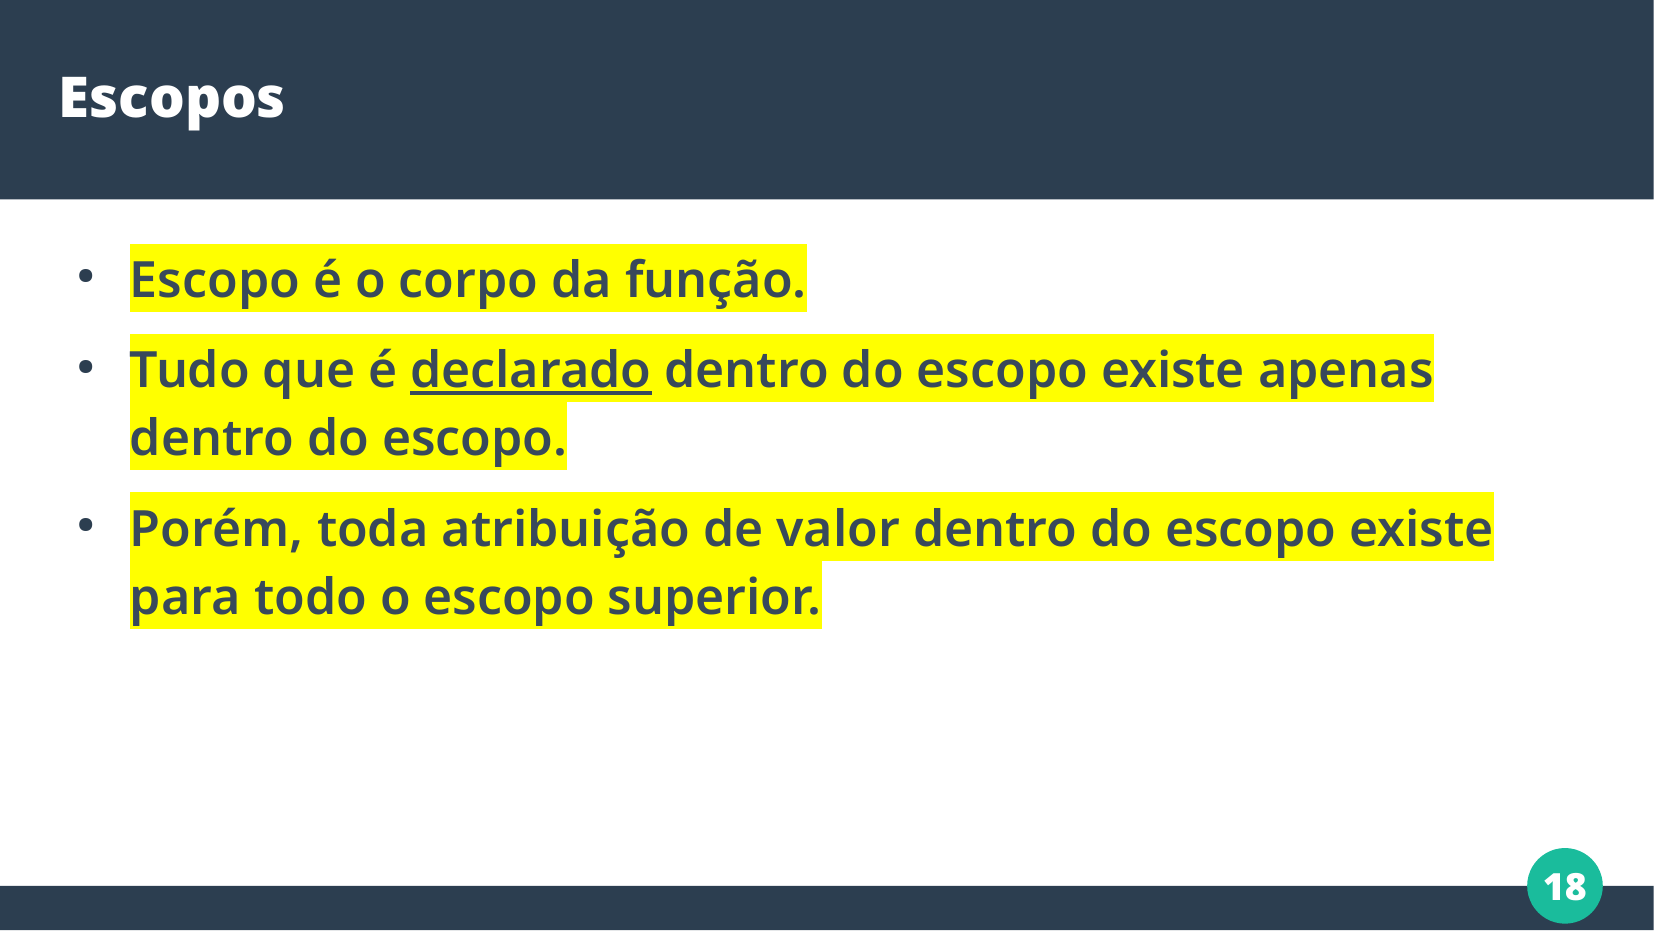

# Escopos
Escopo é o corpo da função.
Tudo que é declarado dentro do escopo existe apenas dentro do escopo.
Porém, toda atribuição de valor dentro do escopo existe para todo o escopo superior.